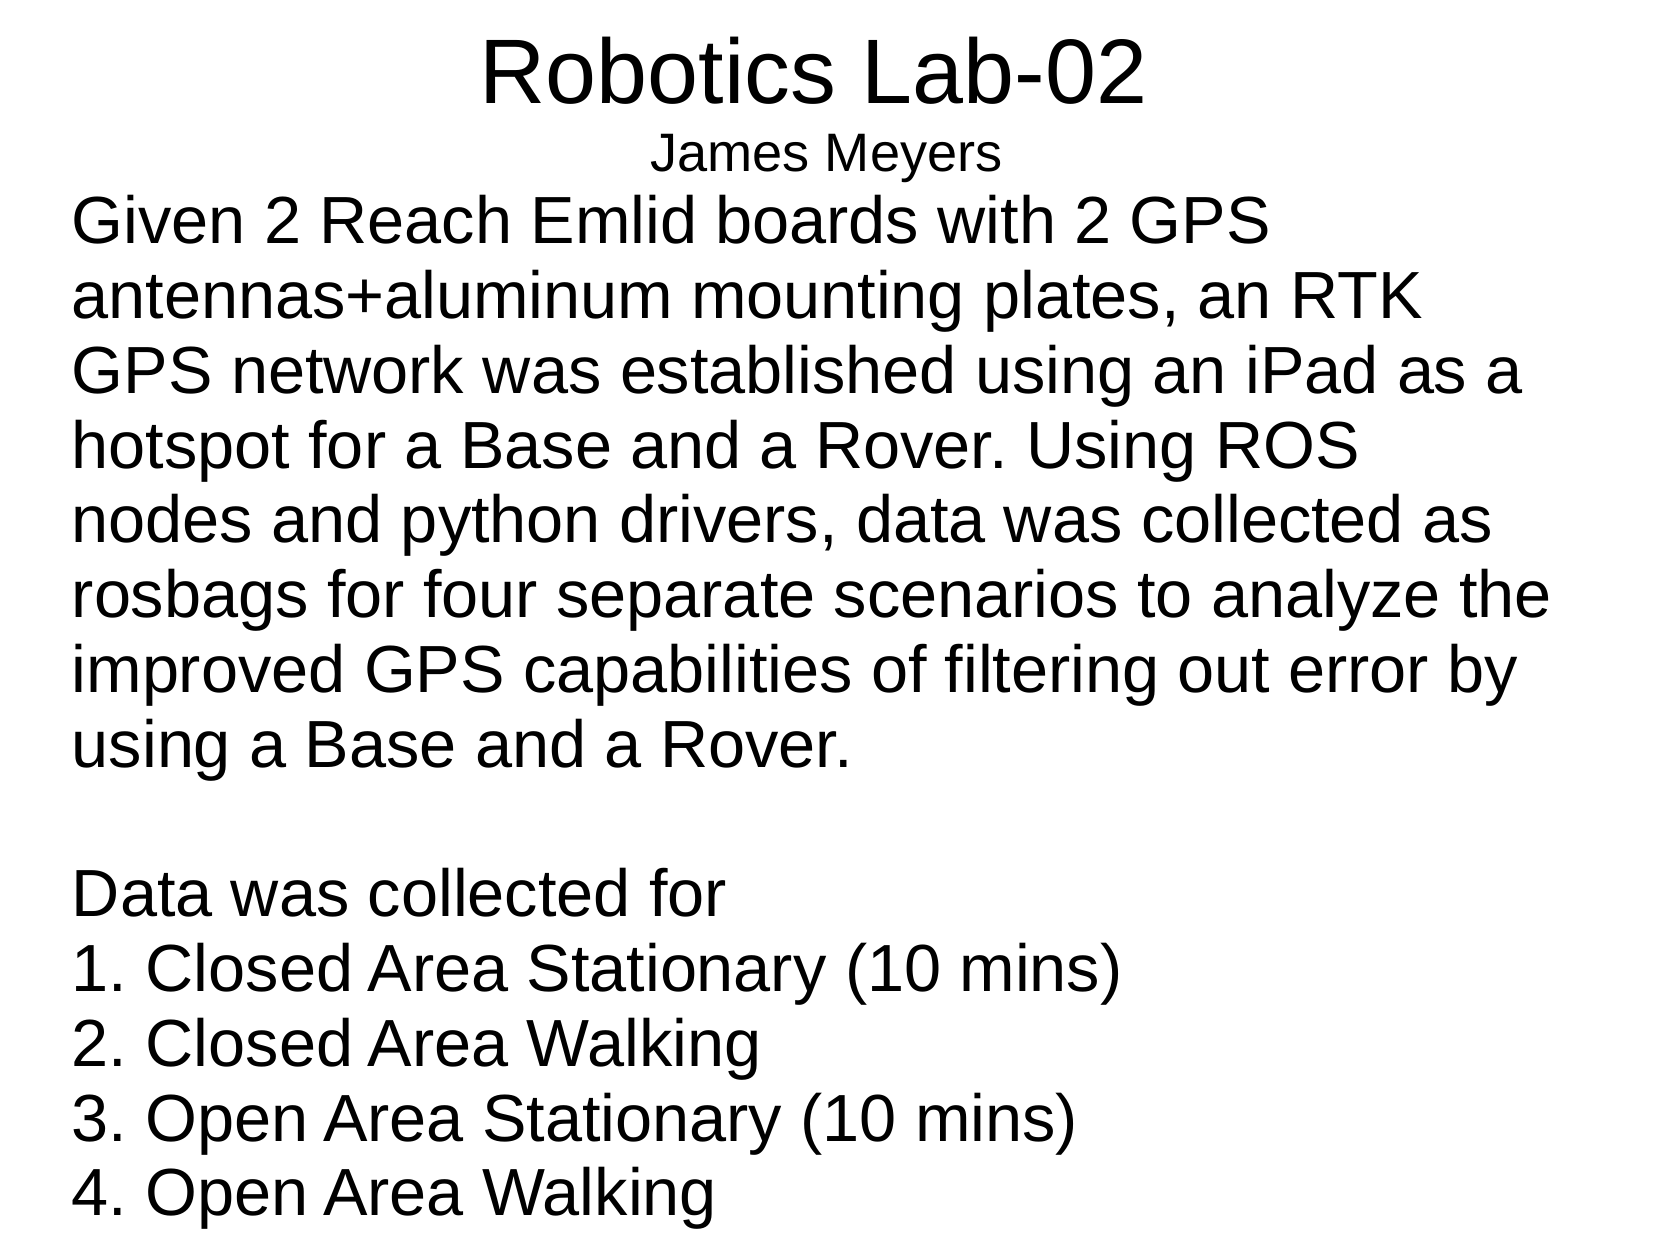

# Robotics Lab-02 James Meyers
Given 2 Reach Emlid boards with 2 GPS antennas+aluminum mounting plates, an RTK GPS network was established using an iPad as a hotspot for a Base and a Rover. Using ROS nodes and python drivers, data was collected as rosbags for four separate scenarios to analyze the improved GPS capabilities of filtering out error by using a Base and a Rover.
Data was collected for
1. Closed Area Stationary (10 mins)
2. Closed Area Walking
3. Open Area Stationary (10 mins)
4. Open Area Walking